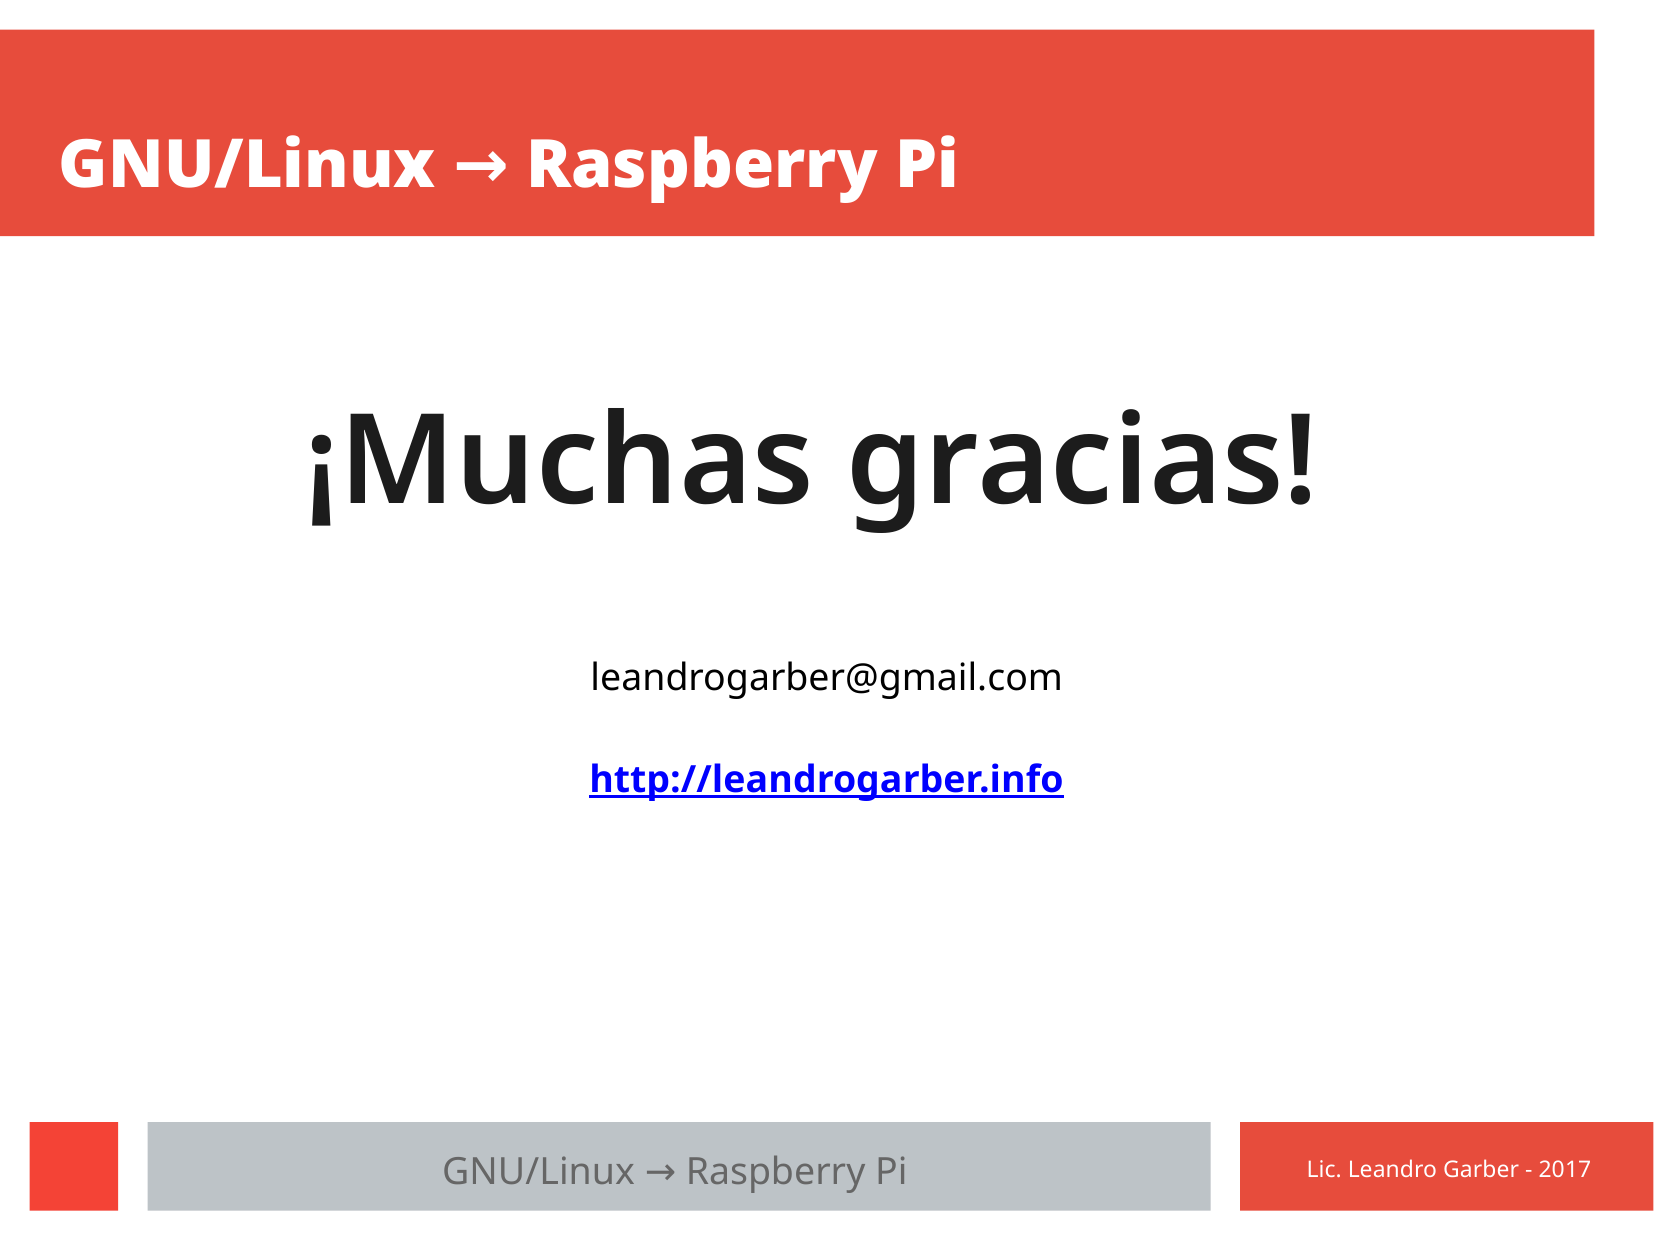

# GNU/Linux → Raspberry Pi
¡Muchas gracias!
leandrogarber@gmail.com
http://leandrogarber.info
GNU/Linux → Raspberry Pi
Lic. Leandro Garber - 2017